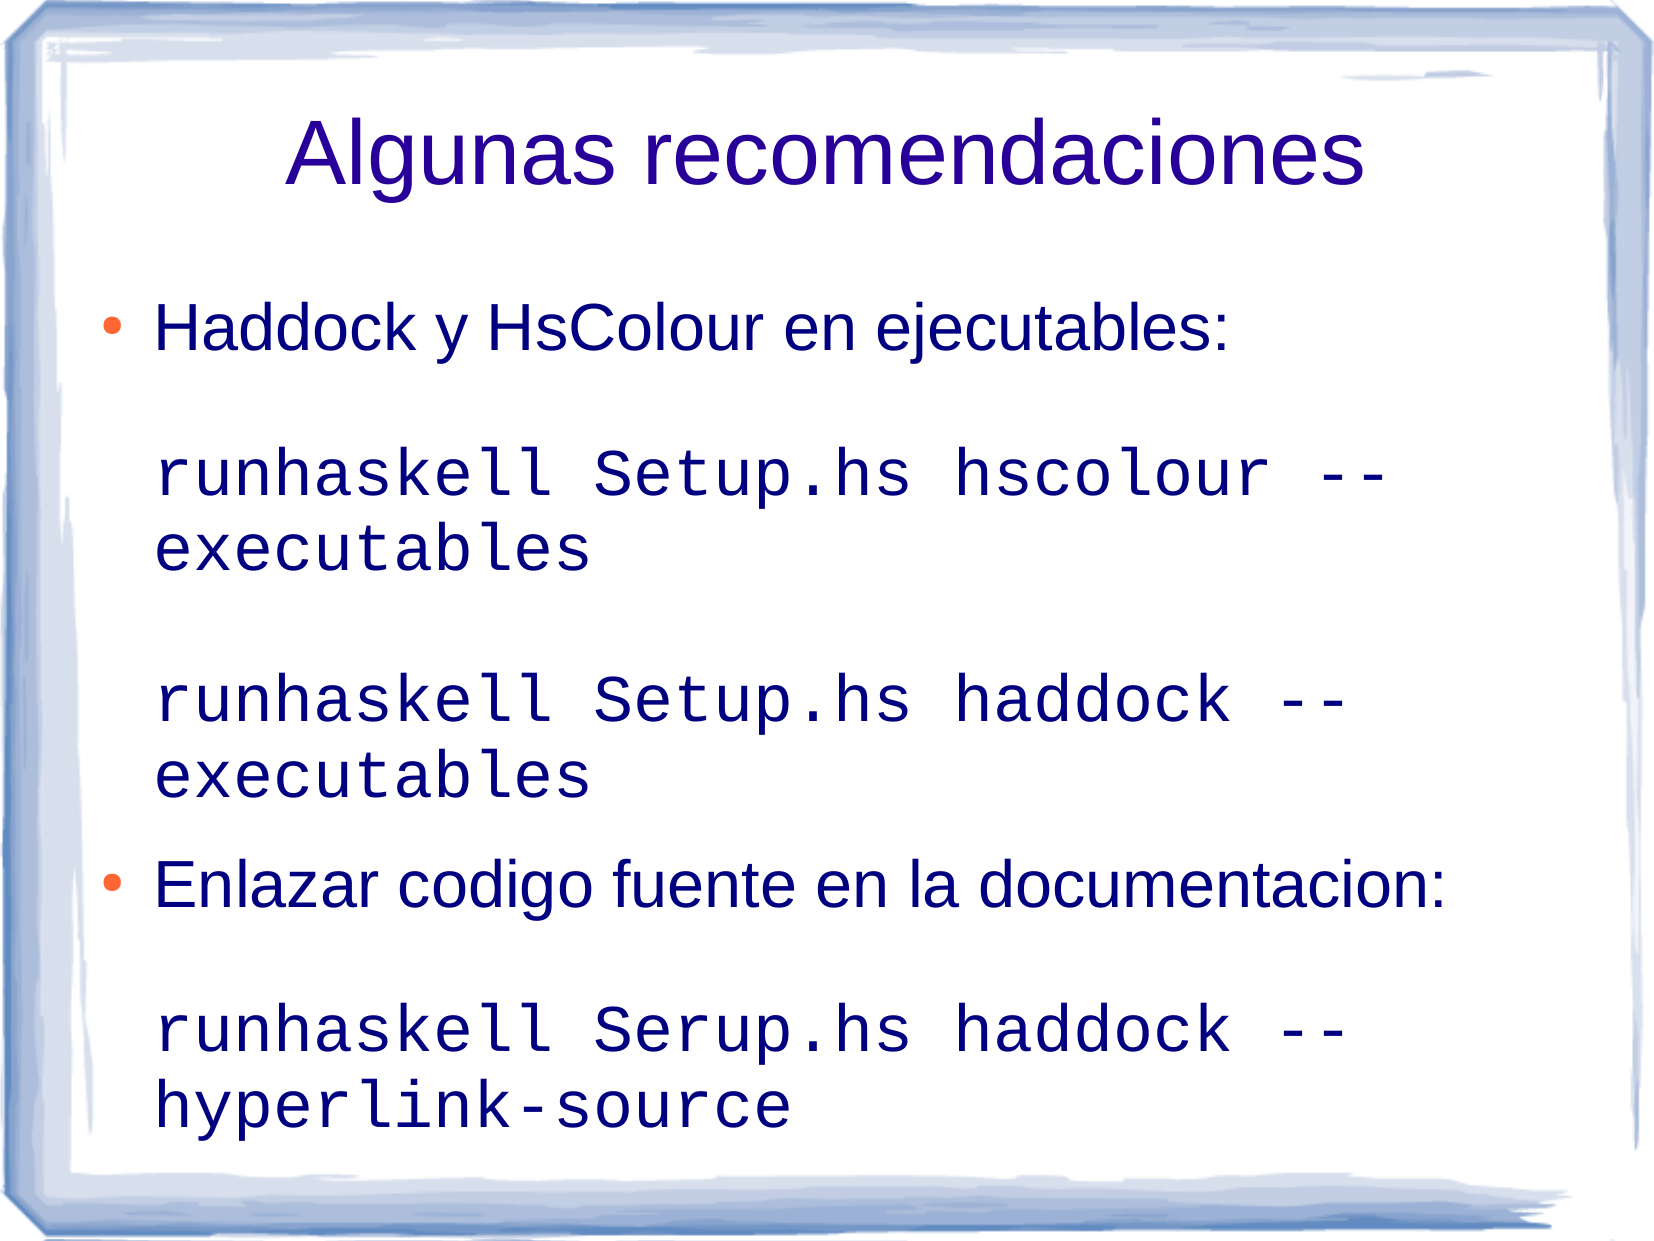

# Algunas recomendaciones
Haddock y HsColour en ejecutables:
runhaskell Setup.hs hscolour --executables
runhaskell Setup.hs haddock --executables
Enlazar codigo fuente en la documentacion:
runhaskell Serup.hs haddock --hyperlink-source